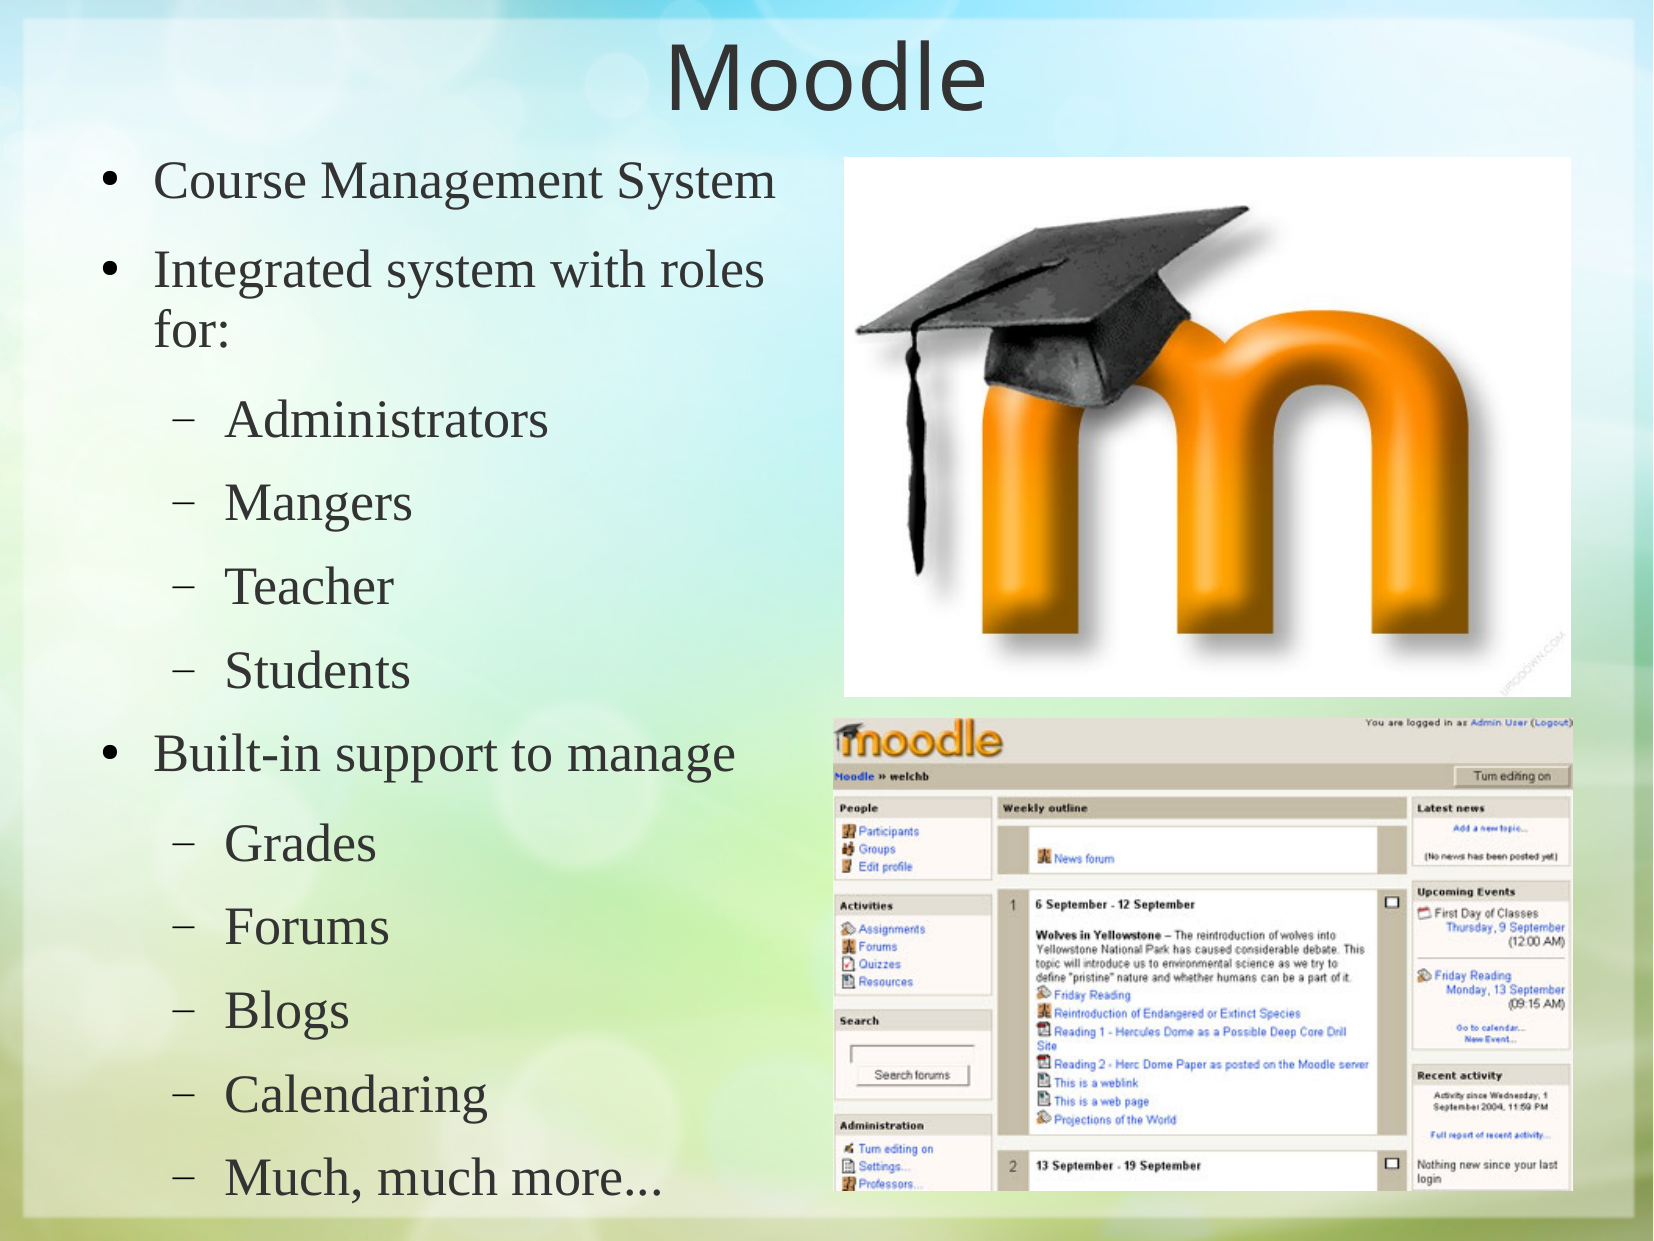

# Moodle
Course Management System
Integrated system with roles for:
Administrators
Mangers
Teacher
Students
Built-in support to manage
Grades
Forums
Blogs
Calendaring
Much, much more...